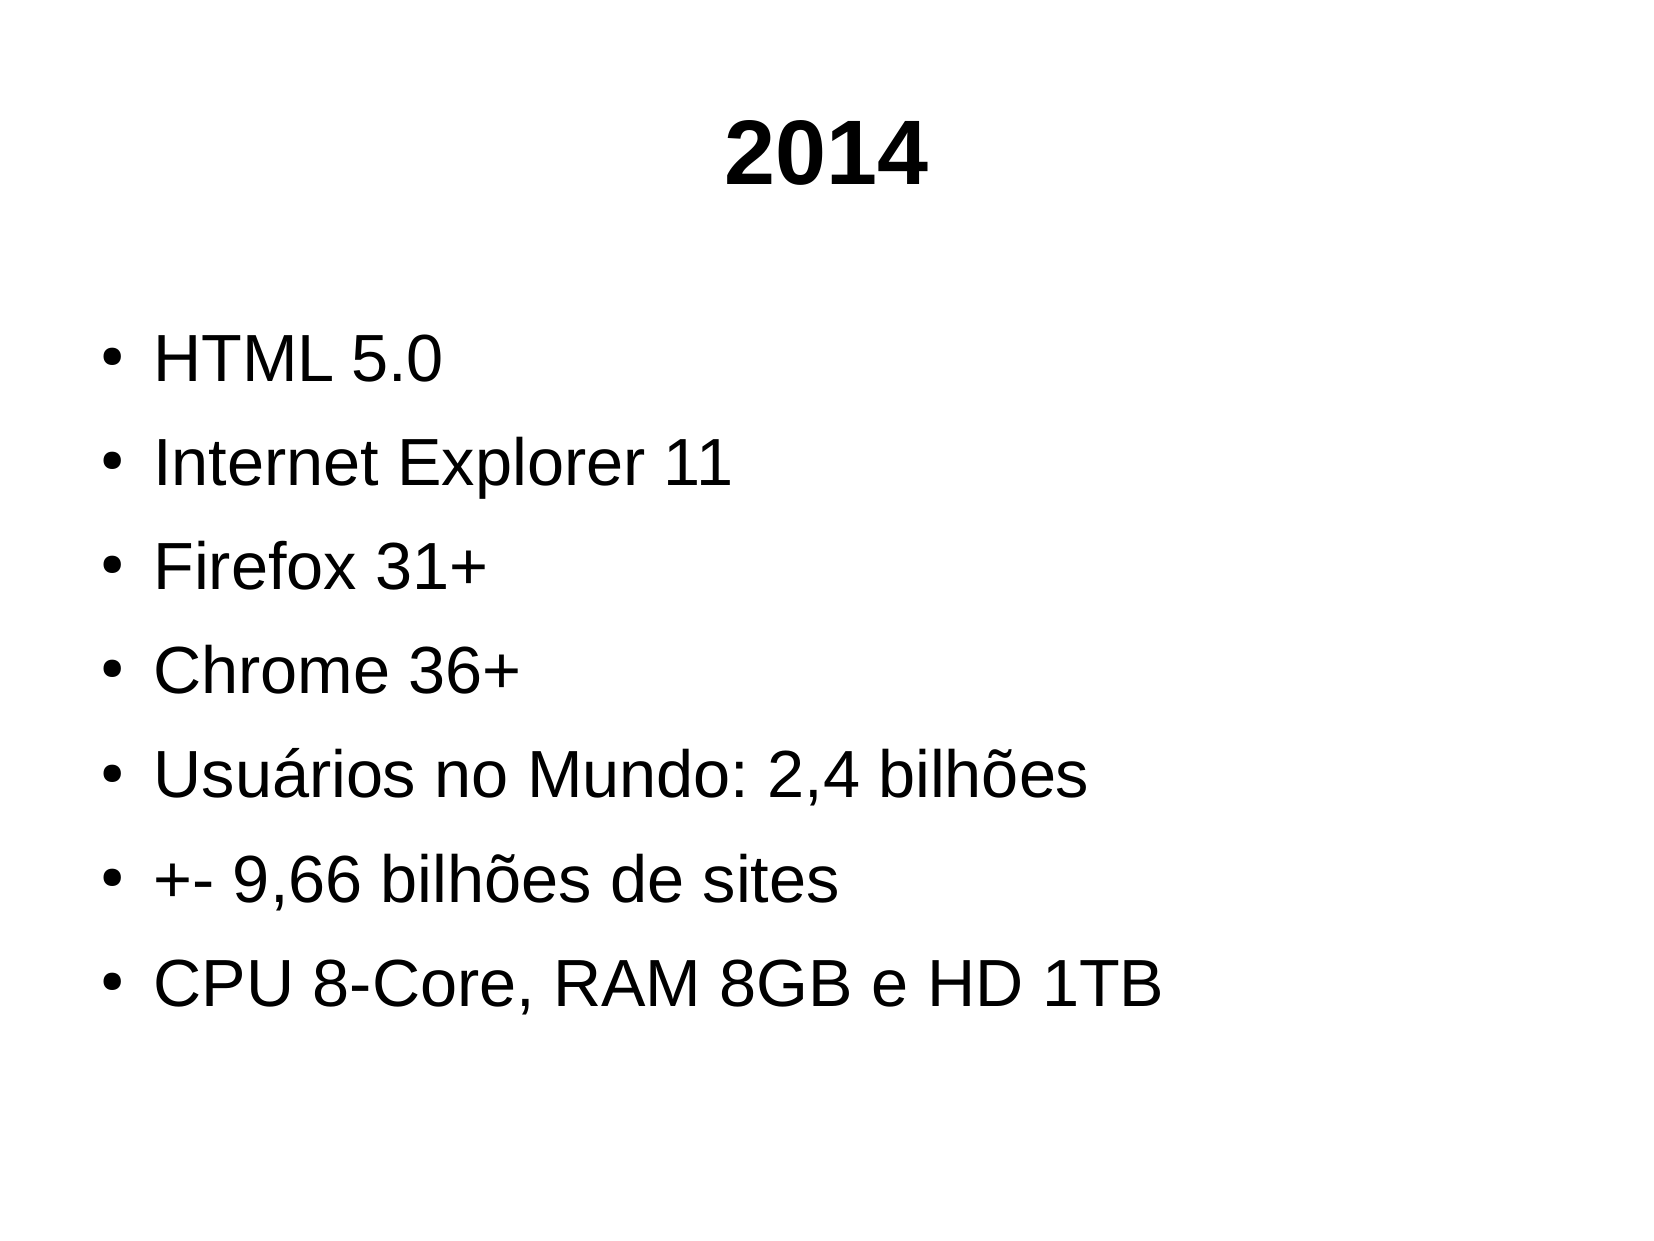

# 2014
HTML 5.0
Internet Explorer 11
Firefox 31+
Chrome 36+
Usuários no Mundo: 2,4 bilhões
+- 9,66 bilhões de sites
CPU 8-Core, RAM 8GB e HD 1TB